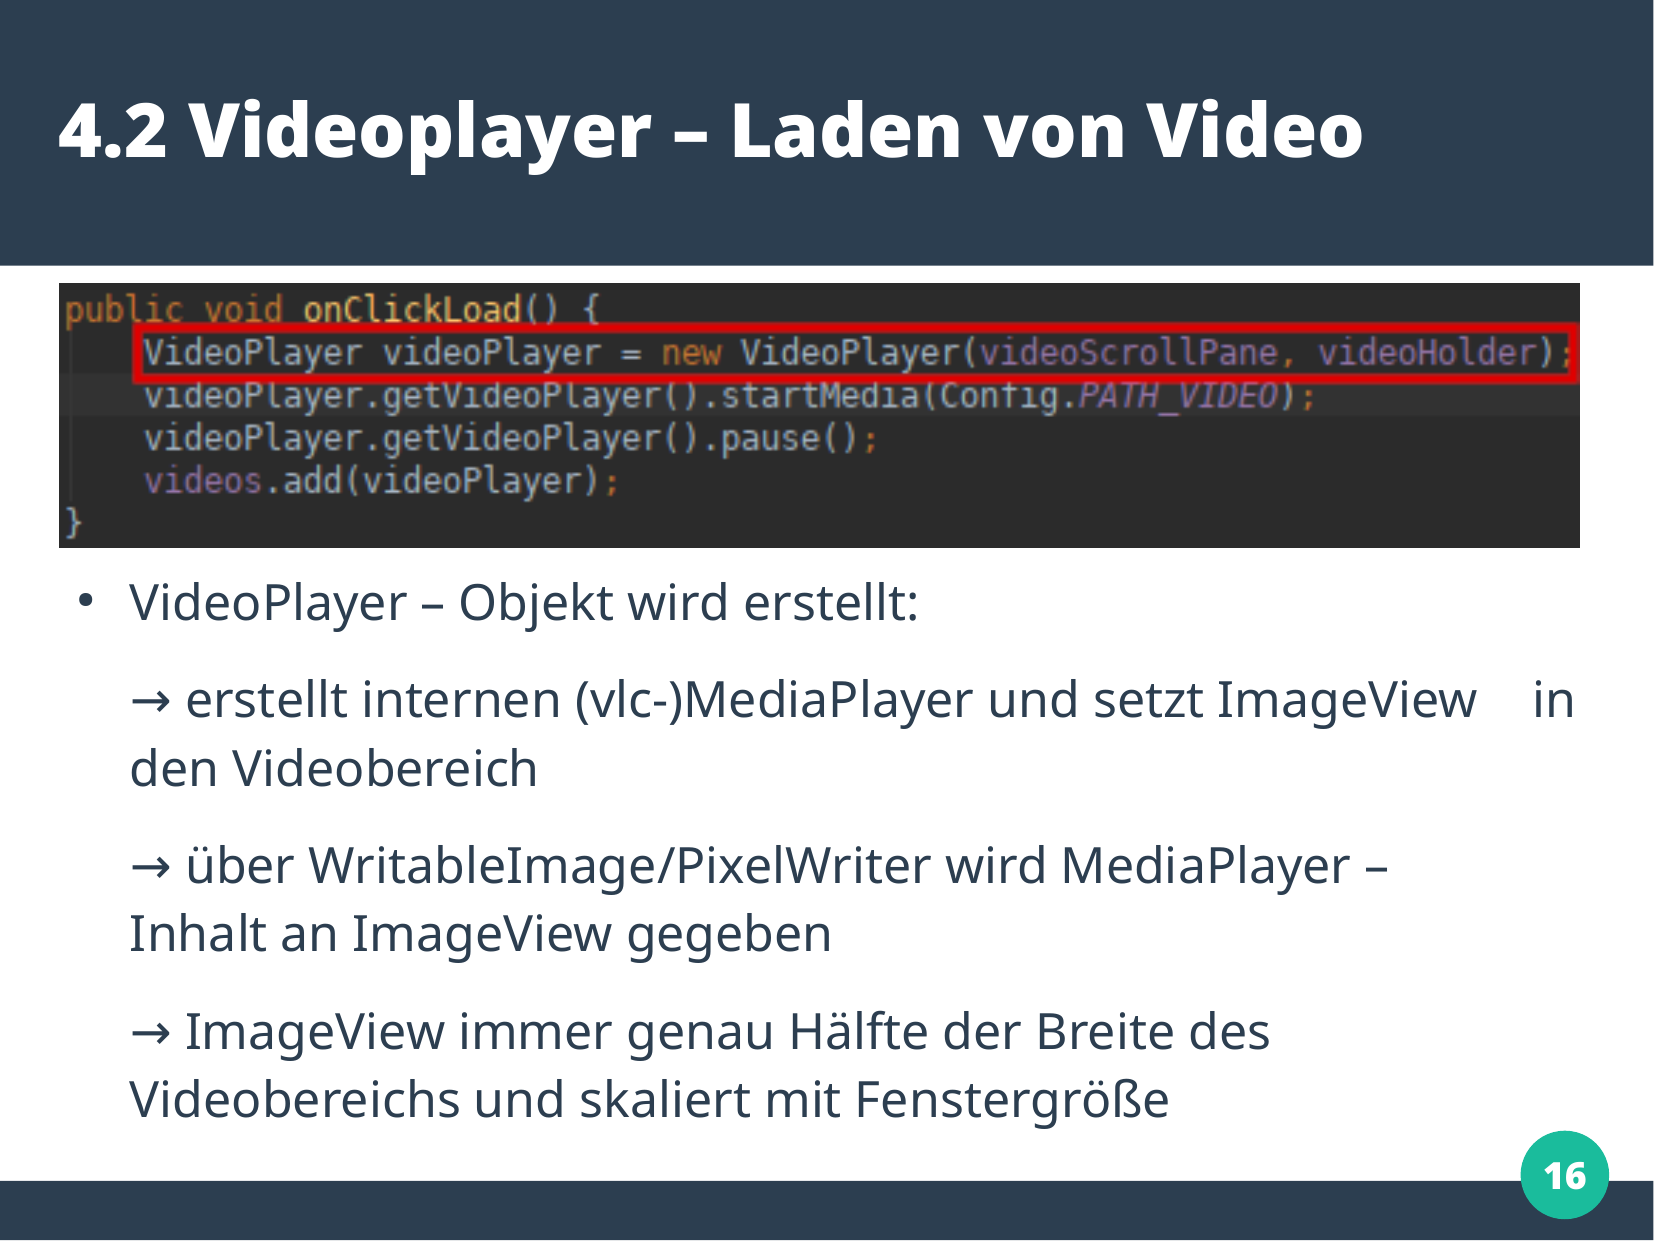

# 4.2 Videoplayer – Laden von Video
VideoPlayer – Objekt wird erstellt:
→ erstellt internen (vlc-)MediaPlayer und setzt ImageView 	in den Videobereich
→ über WritableImage/PixelWriter wird MediaPlayer – 		Inhalt an ImageView gegeben
→ ImageView immer genau Hälfte der Breite des 				Videobereichs und skaliert mit Fenstergröße
16